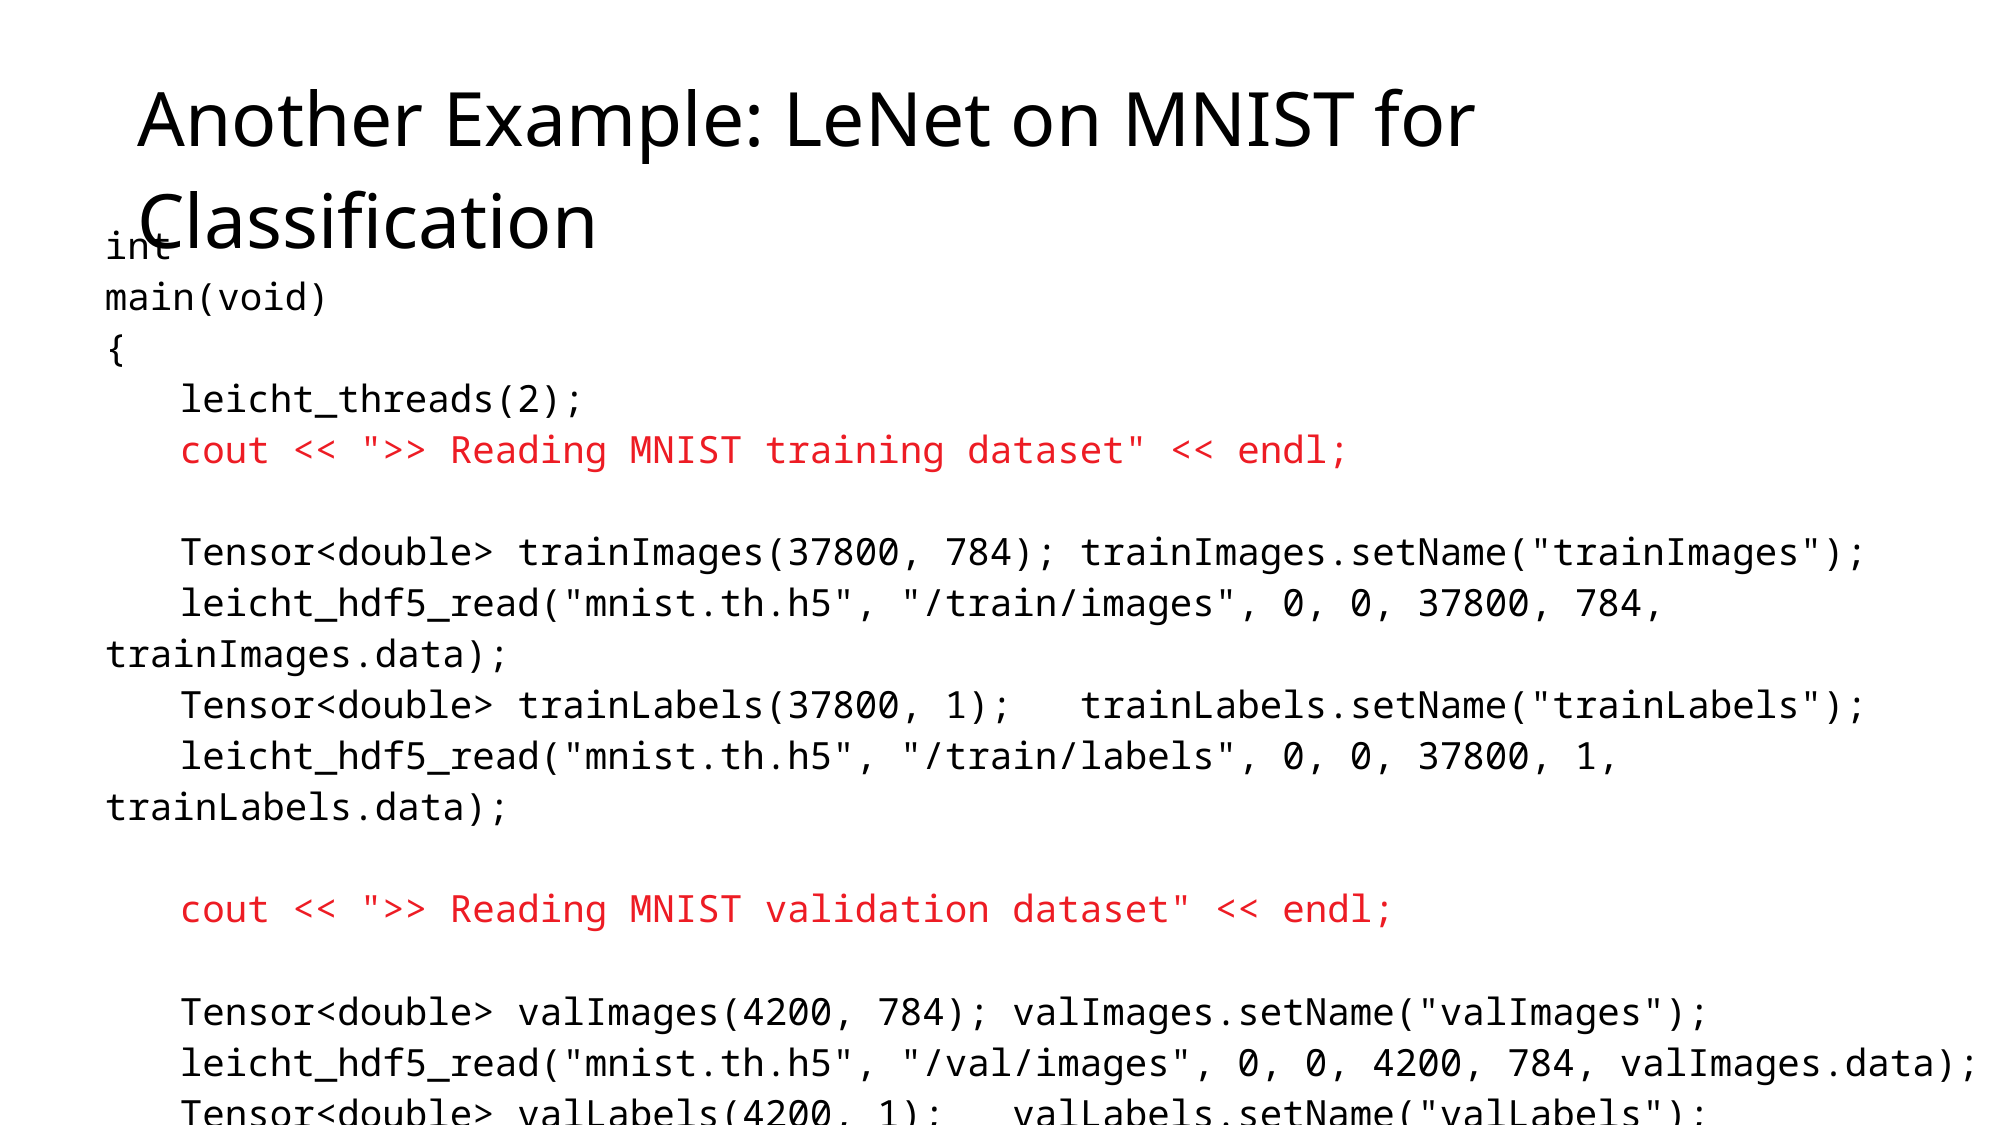

# Another Example: LeNet on MNIST for Classification
int
main(void)
{
	leicht_threads(2);
	cout << ">> Reading MNIST training dataset" << endl;
	Tensor<double> trainImages(37800, 784); trainImages.setName("trainImages");
	leicht_hdf5_read("mnist.th.h5", "/train/images", 0, 0, 37800, 784, trainImages.data);
	Tensor<double> trainLabels(37800, 1); trainLabels.setName("trainLabels");
	leicht_hdf5_read("mnist.th.h5", "/train/labels", 0, 0, 37800, 1, trainLabels.data);
	cout << ">> Reading MNIST validation dataset" << endl;
	Tensor<double> valImages(4200, 784); valImages.setName("valImages");
	leicht_hdf5_read("mnist.th.h5", "/val/images", 0, 0, 4200, 784, valImages.data);
	Tensor<double> valLabels(4200, 1); valLabels.setName("valLabels");
	leicht_hdf5_read("mnist.th.h5", "/val/labels", 0, 0, 4200, 1, valLabels.data);